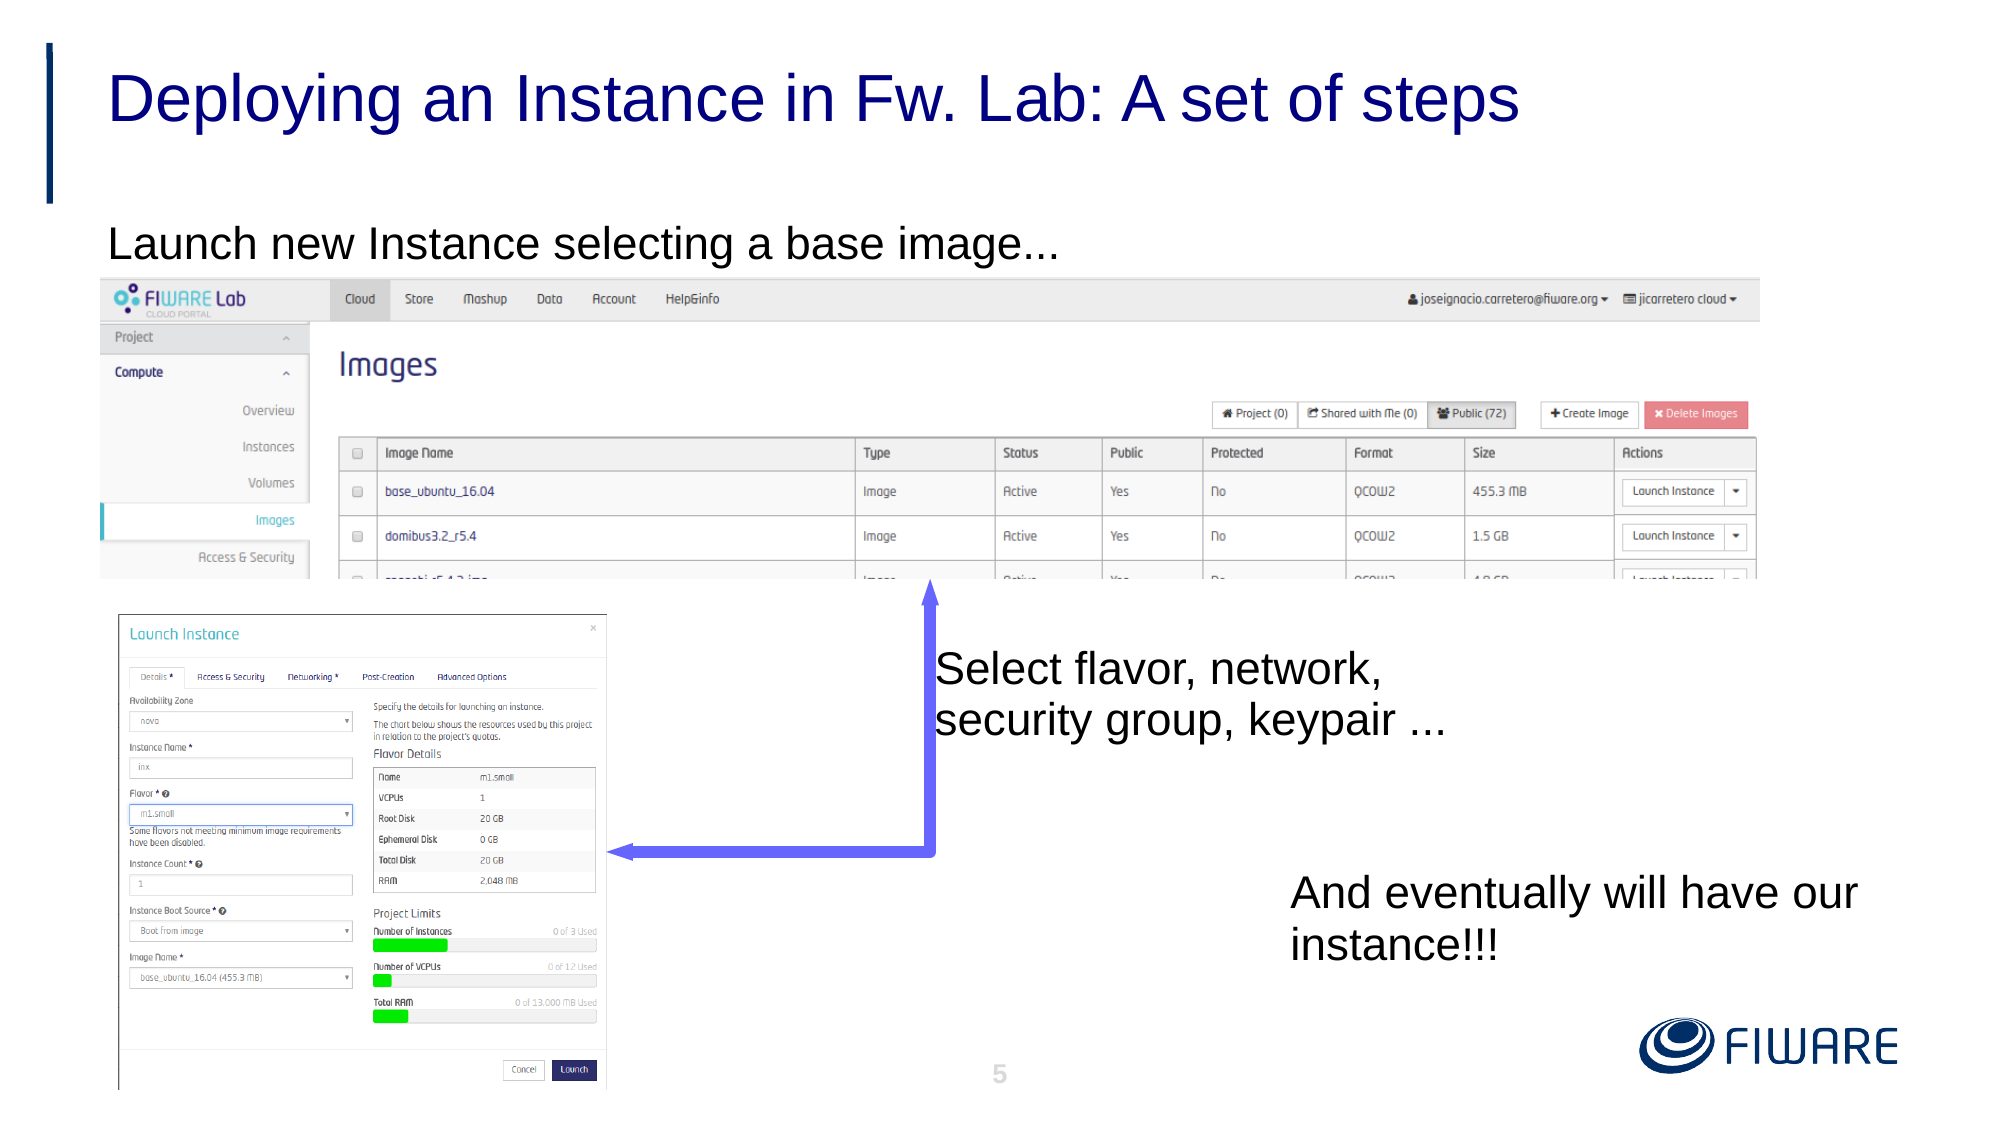

# Deploying an Instance in Fw. Lab: A set of steps
Launch new Instance selecting a base image...
Select Image
Select flavor, network, security group, keypair ...
And eventually will have our instance!!!